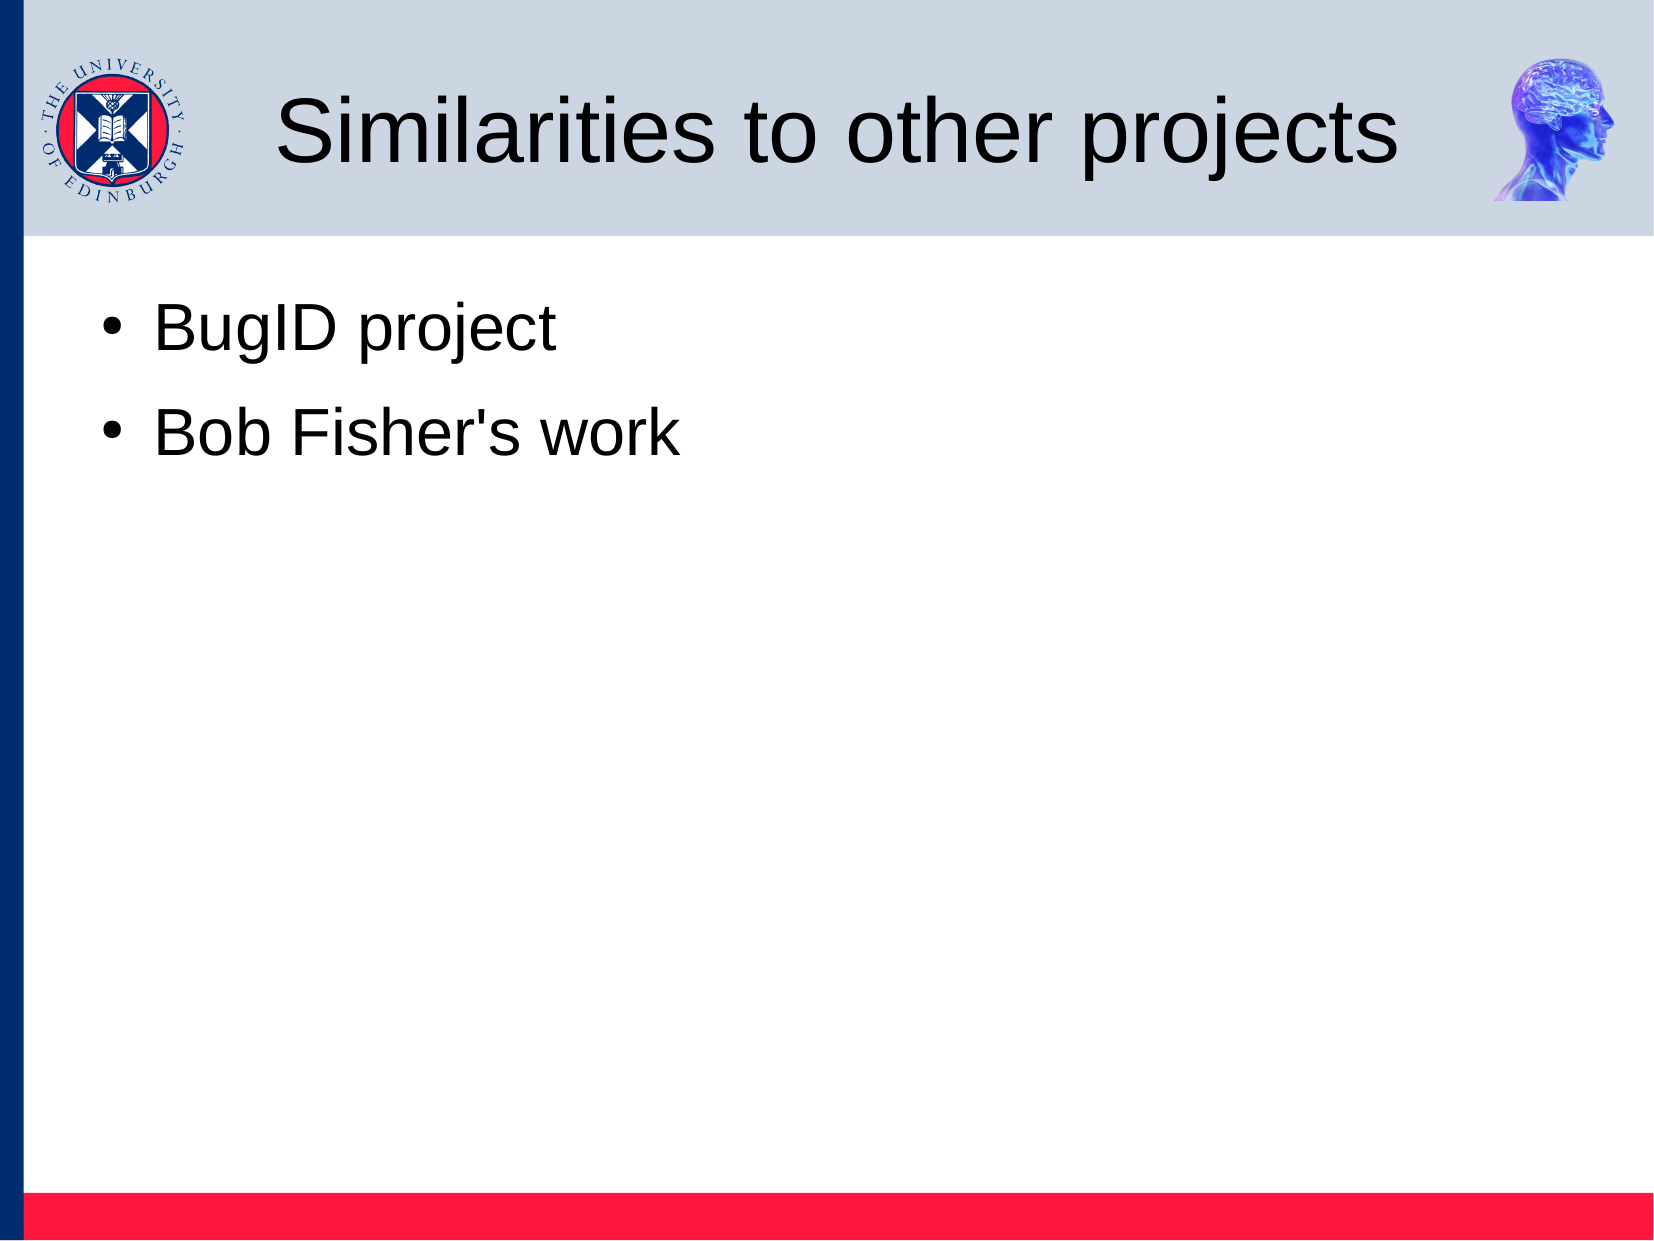

# Similarities to other projects
BugID project
Bob Fisher's work